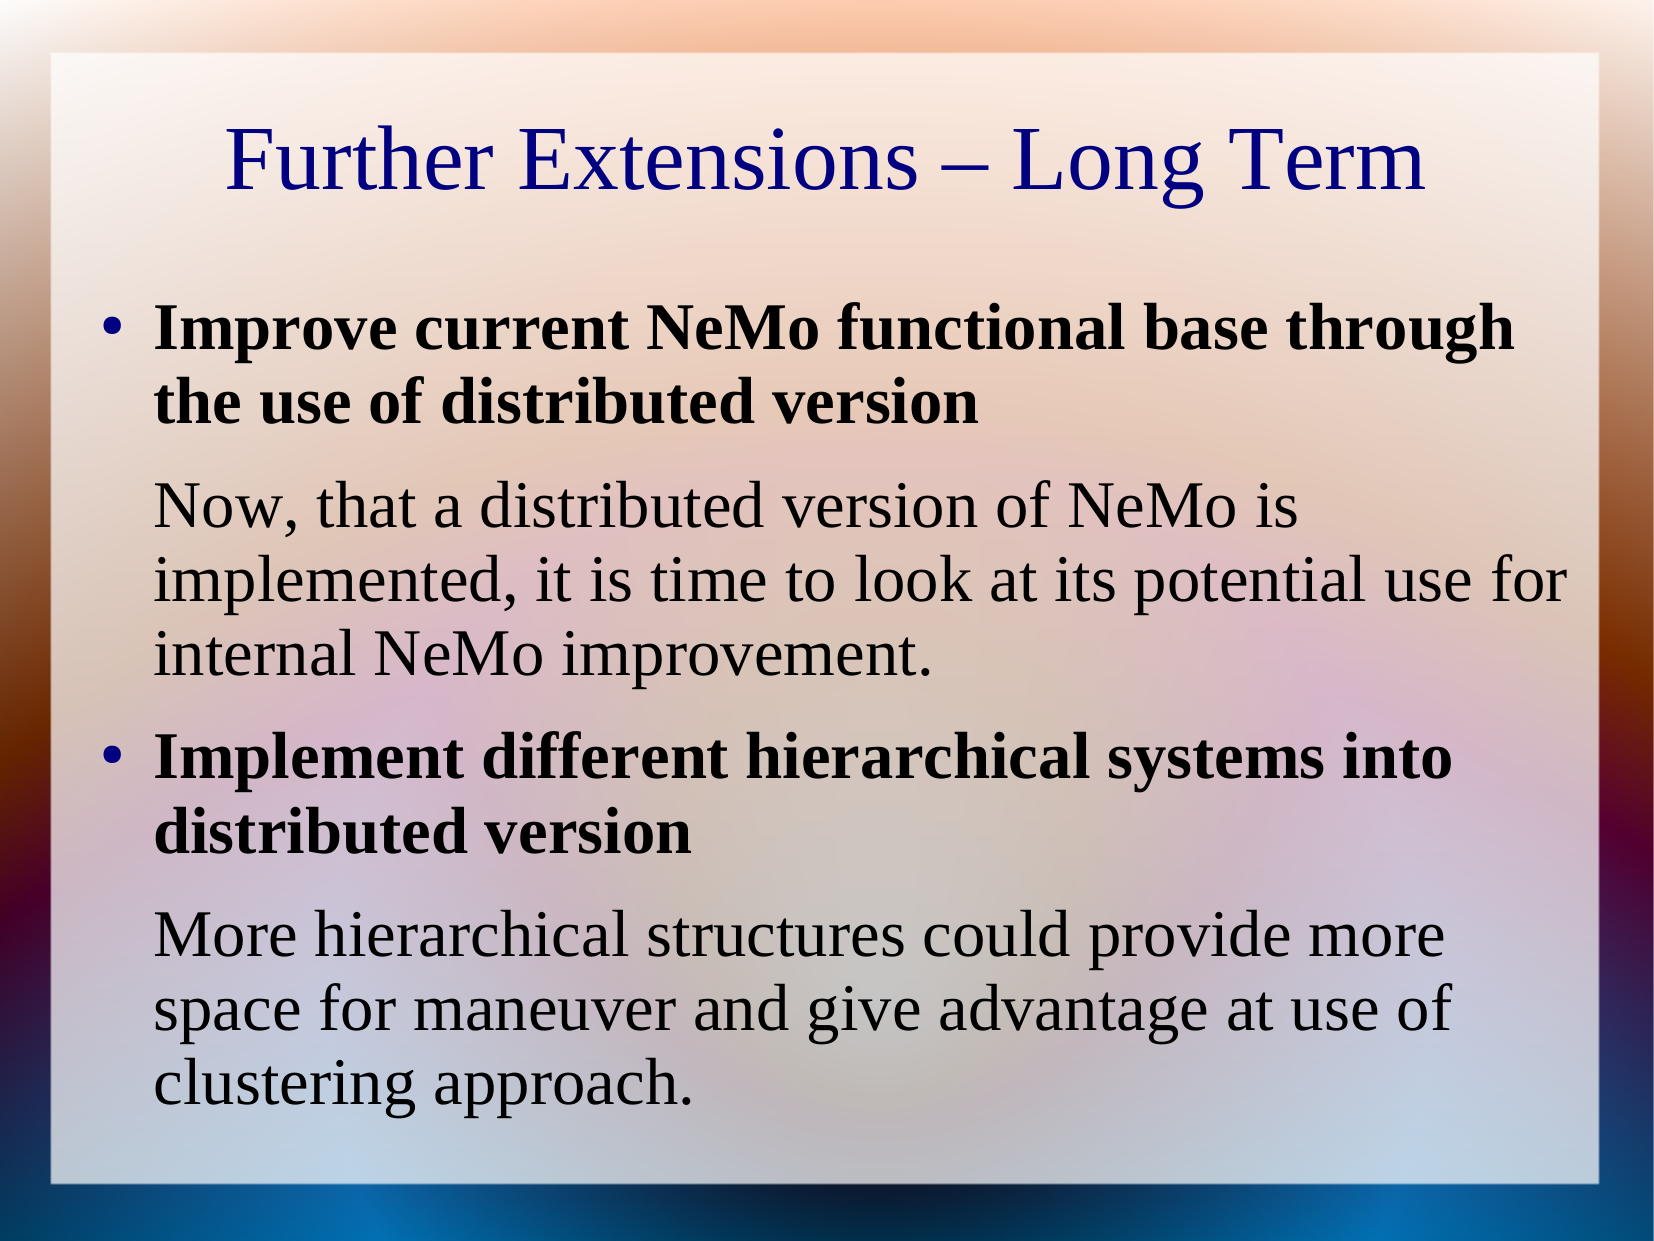

# Further Extensions – Long Term
Improve current NeMo functional base through the use of distributed version
Now, that a distributed version of NeMo is implemented, it is time to look at its potential use for internal NeMo improvement.
Implement different hierarchical systems into distributed version
More hierarchical structures could provide more space for maneuver and give advantage at use of clustering approach.